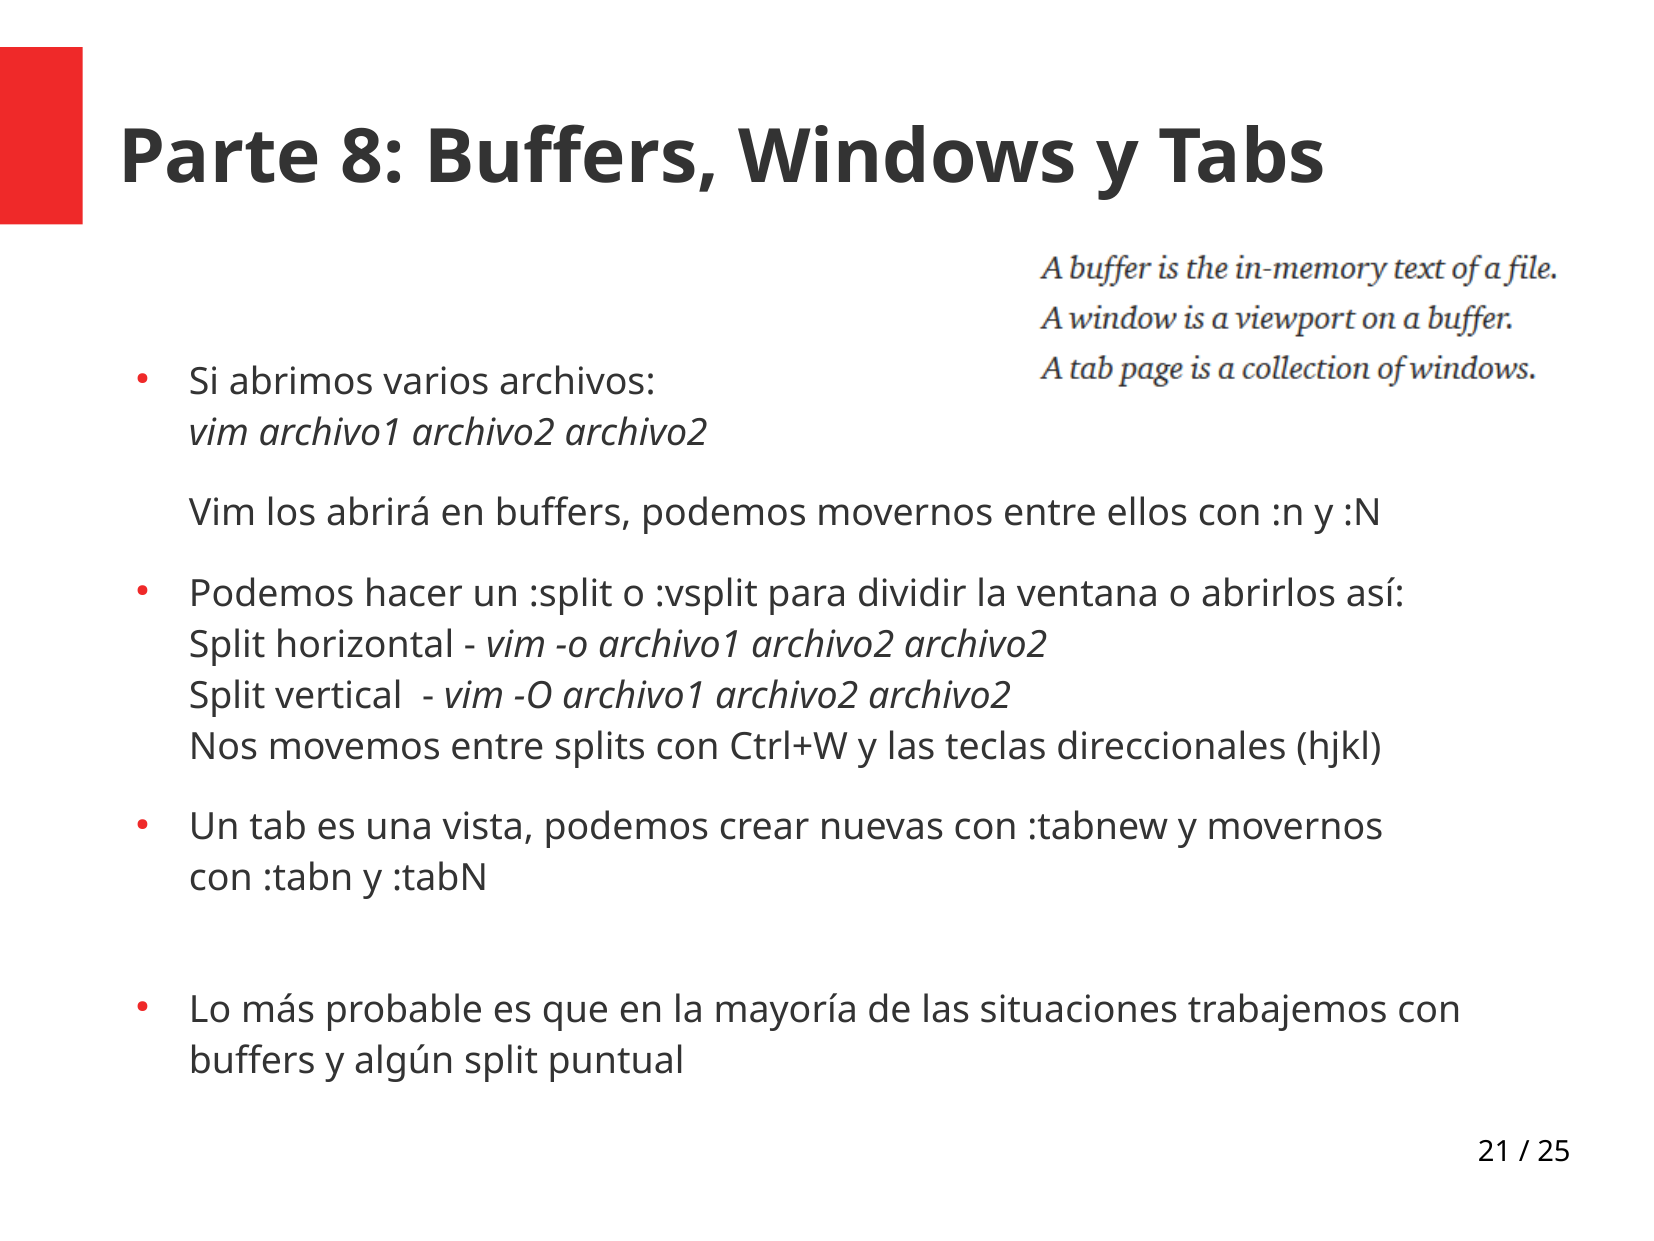

# Parte 8: Buffers, Windows y Tabs
Si abrimos varios archivos:
vim archivo1 archivo2 archivo2
Vim los abrirá en buffers, podemos movernos entre ellos con :n y :N
Podemos hacer un :split o :vsplit para dividir la ventana o abrirlos así:
Split horizontal - vim -o archivo1 archivo2 archivo2
Split vertical - vim -O archivo1 archivo2 archivo2
Nos movemos entre splits con Ctrl+W y las teclas direccionales (hjkl)
Un tab es una vista, podemos crear nuevas con :tabnew y movernos con :tabn y :tabN
Lo más probable es que en la mayoría de las situaciones trabajemos con buffers y algún split puntual
21